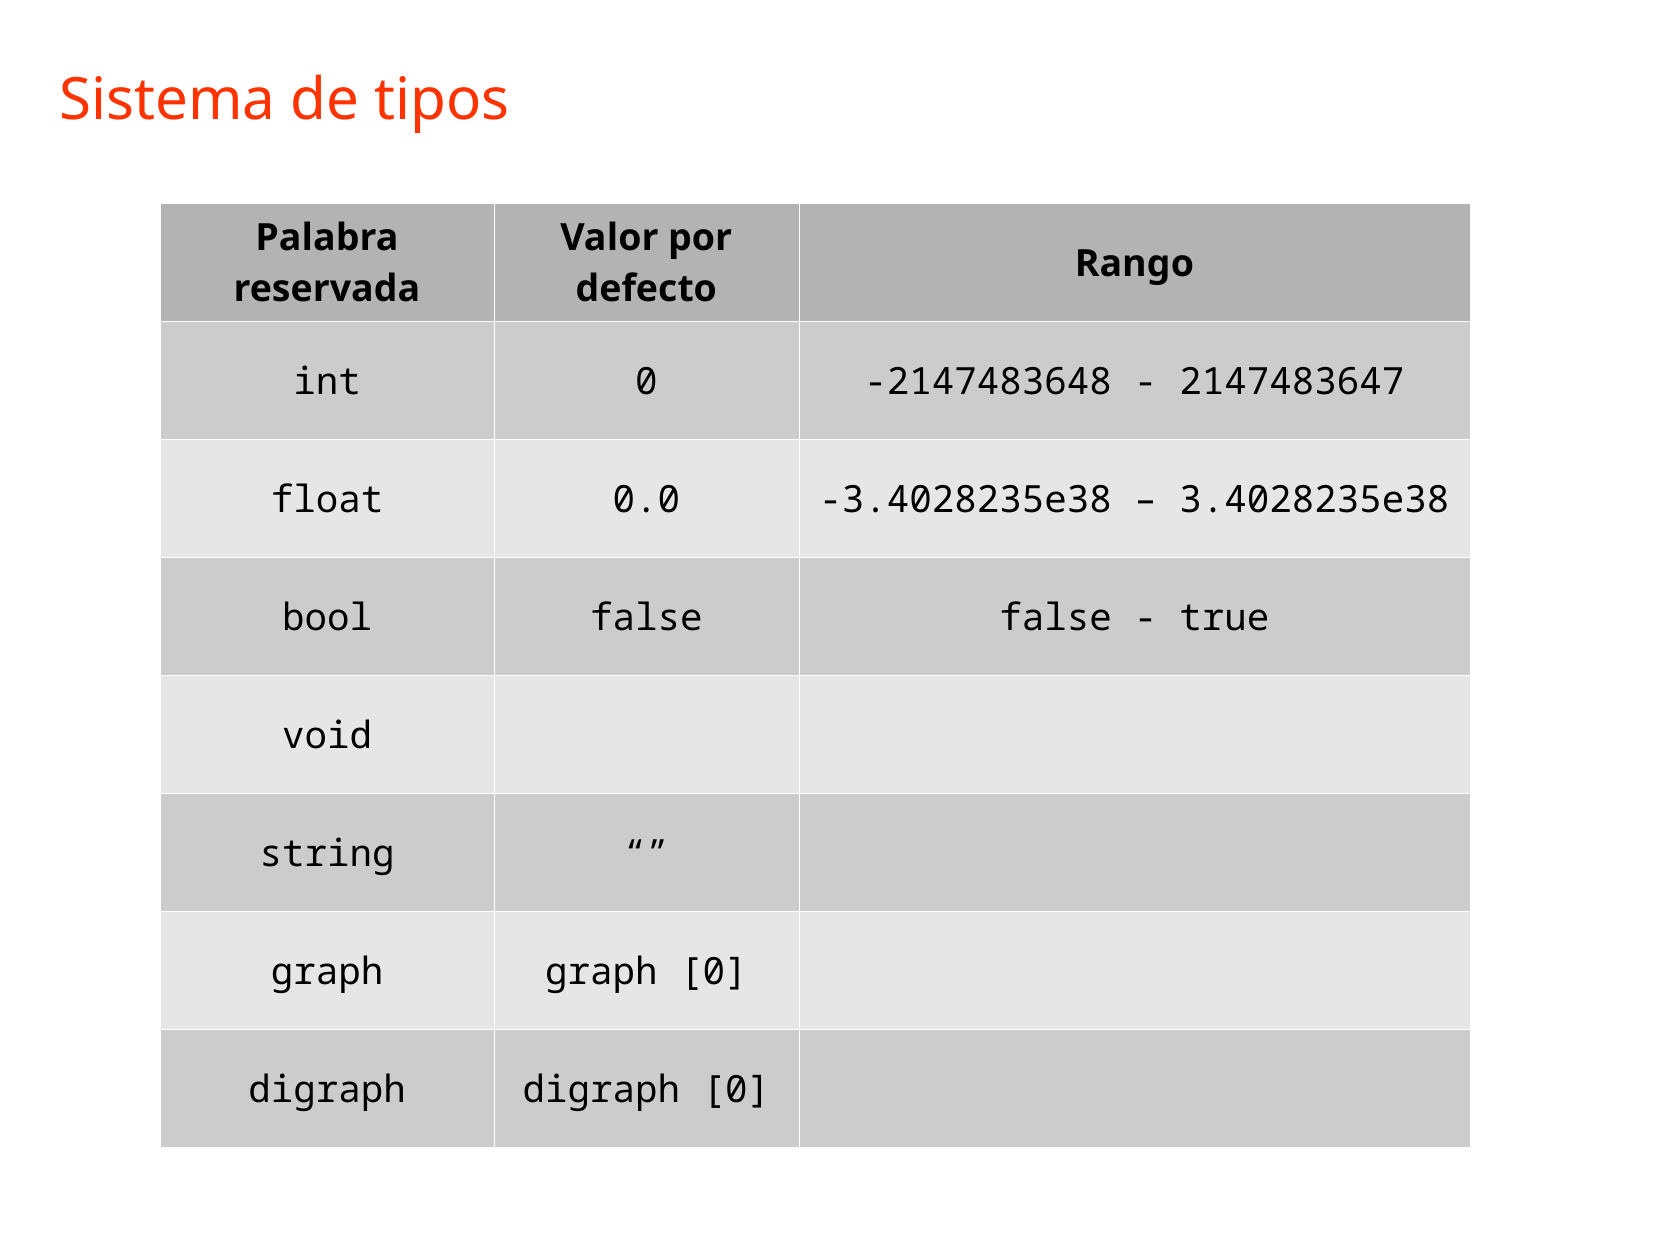

Sistema de tipos
| Palabra reservada | Valor por defecto | Rango |
| --- | --- | --- |
| int | 0 | -2147483648 - 2147483647 |
| float | 0.0 | -3.4028235e38 – 3.4028235e38 |
| bool | false | false - true |
| void | | |
| string | “” | |
| graph | graph [0] | |
| digraph | digraph [0] | |